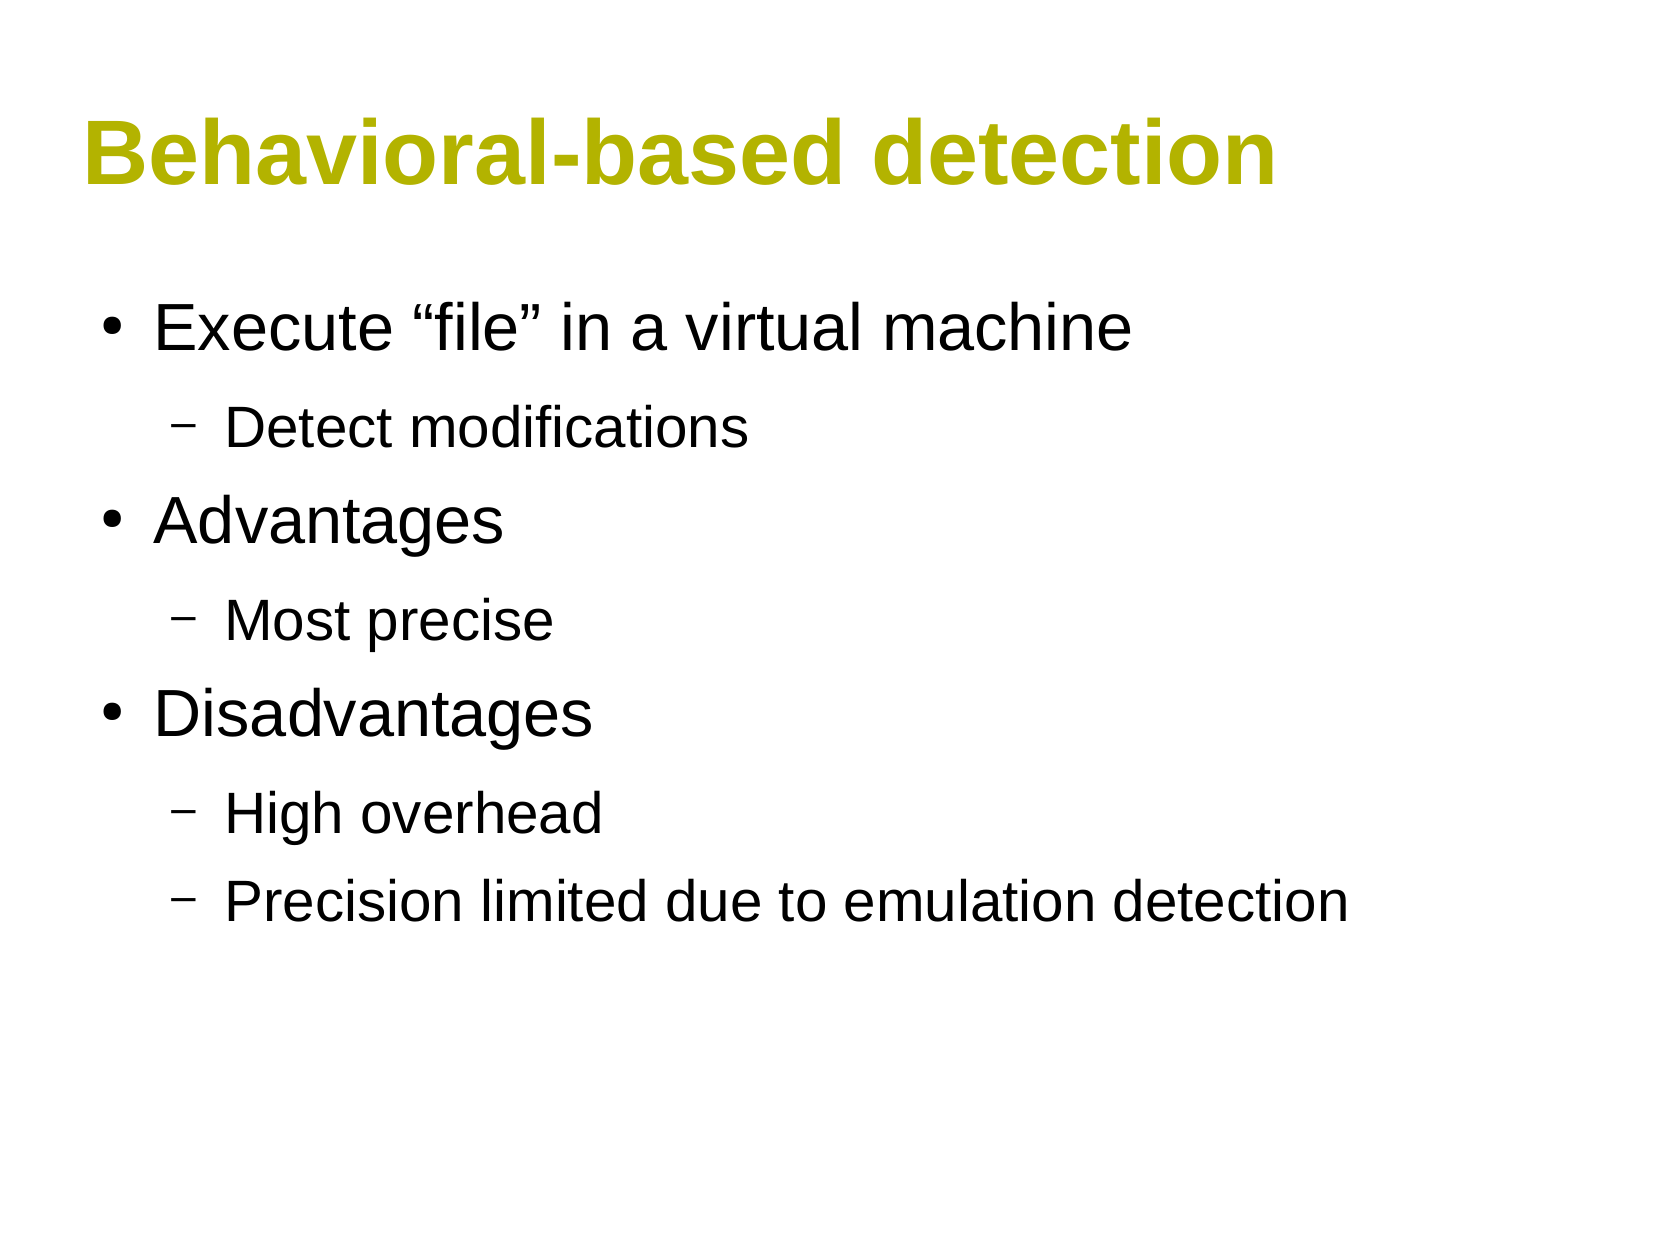

# Behavioral-based detection
Execute “file” in a virtual machine
Detect modifications
Advantages
Most precise
Disadvantages
High overhead
Precision limited due to emulation detection